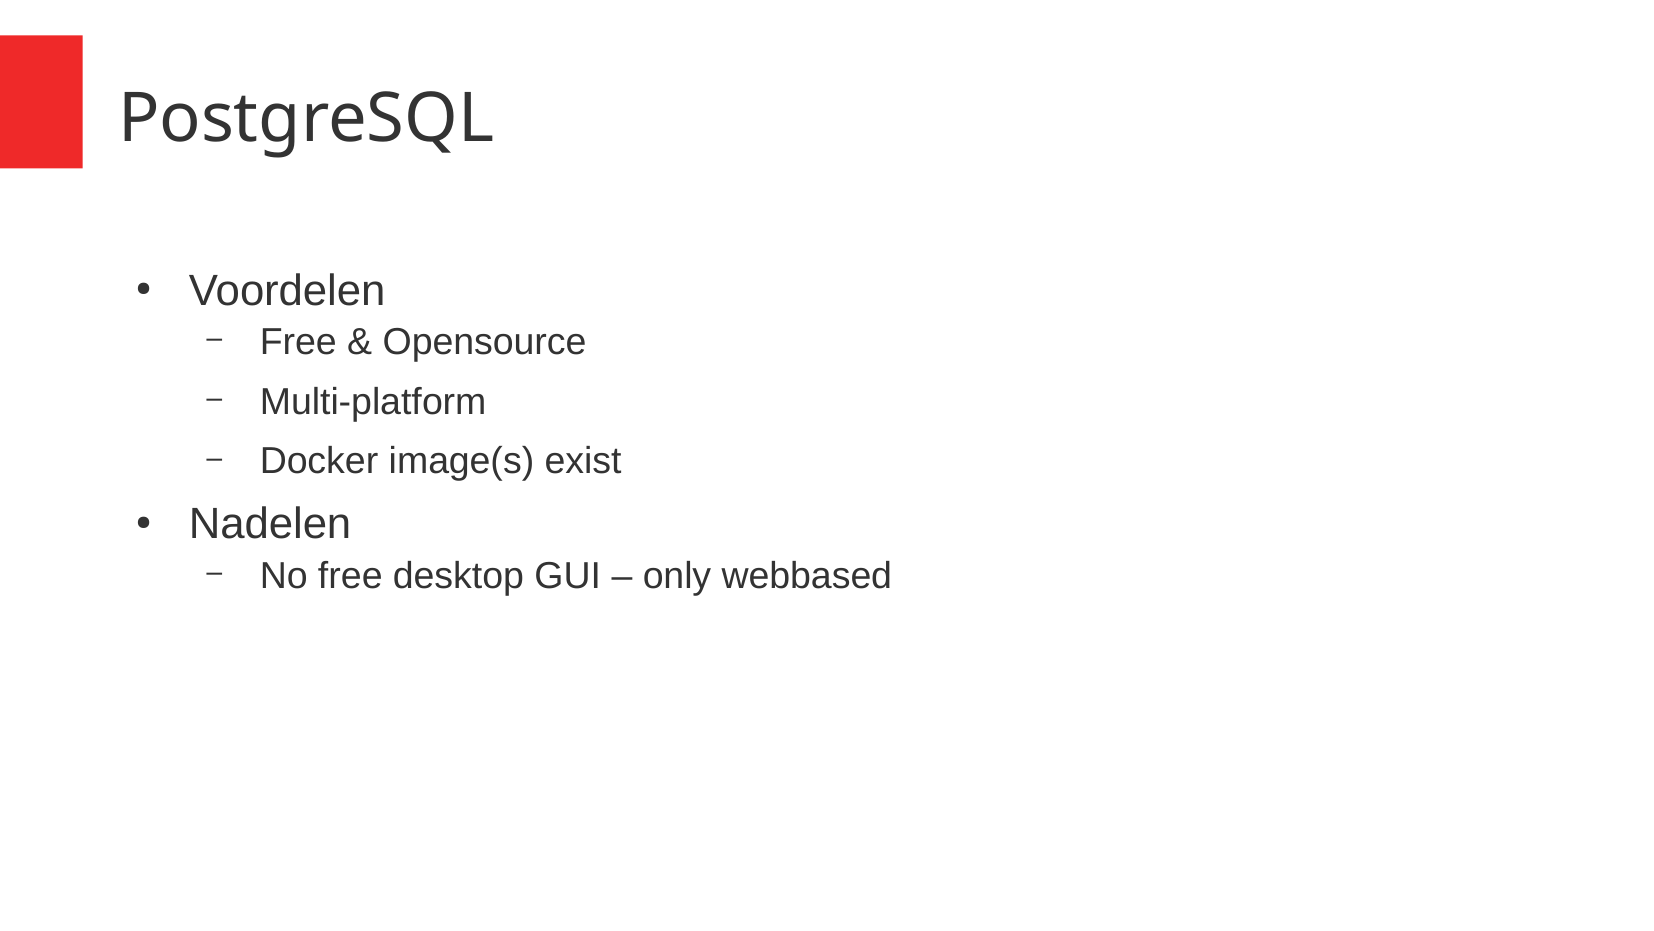

# PostgreSQL
Voordelen
Free & Opensource
Multi-platform
Docker image(s) exist
Nadelen
No free desktop GUI – only webbased